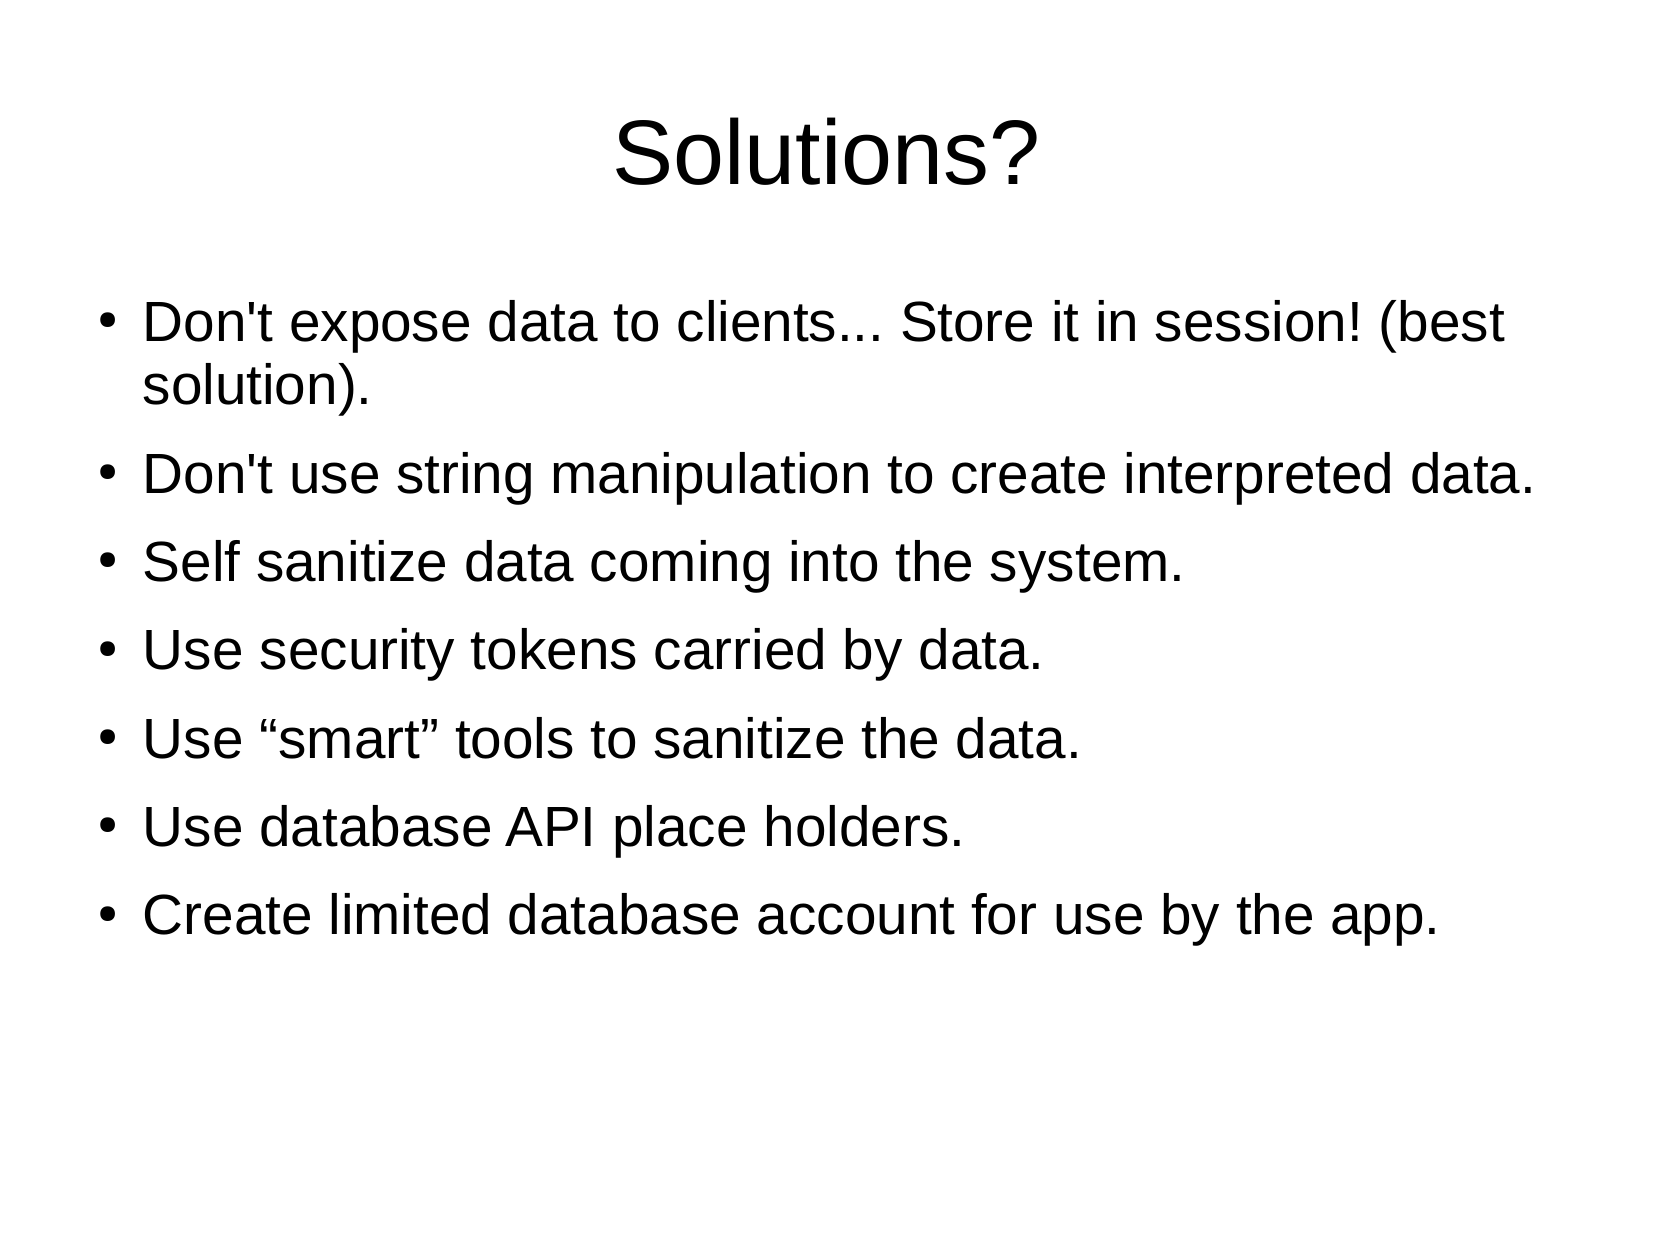

# Solutions?
Don't expose data to clients... Store it in session! (best solution).
Don't use string manipulation to create interpreted data.
Self sanitize data coming into the system.
Use security tokens carried by data.
Use “smart” tools to sanitize the data.
Use database API place holders.
Create limited database account for use by the app.